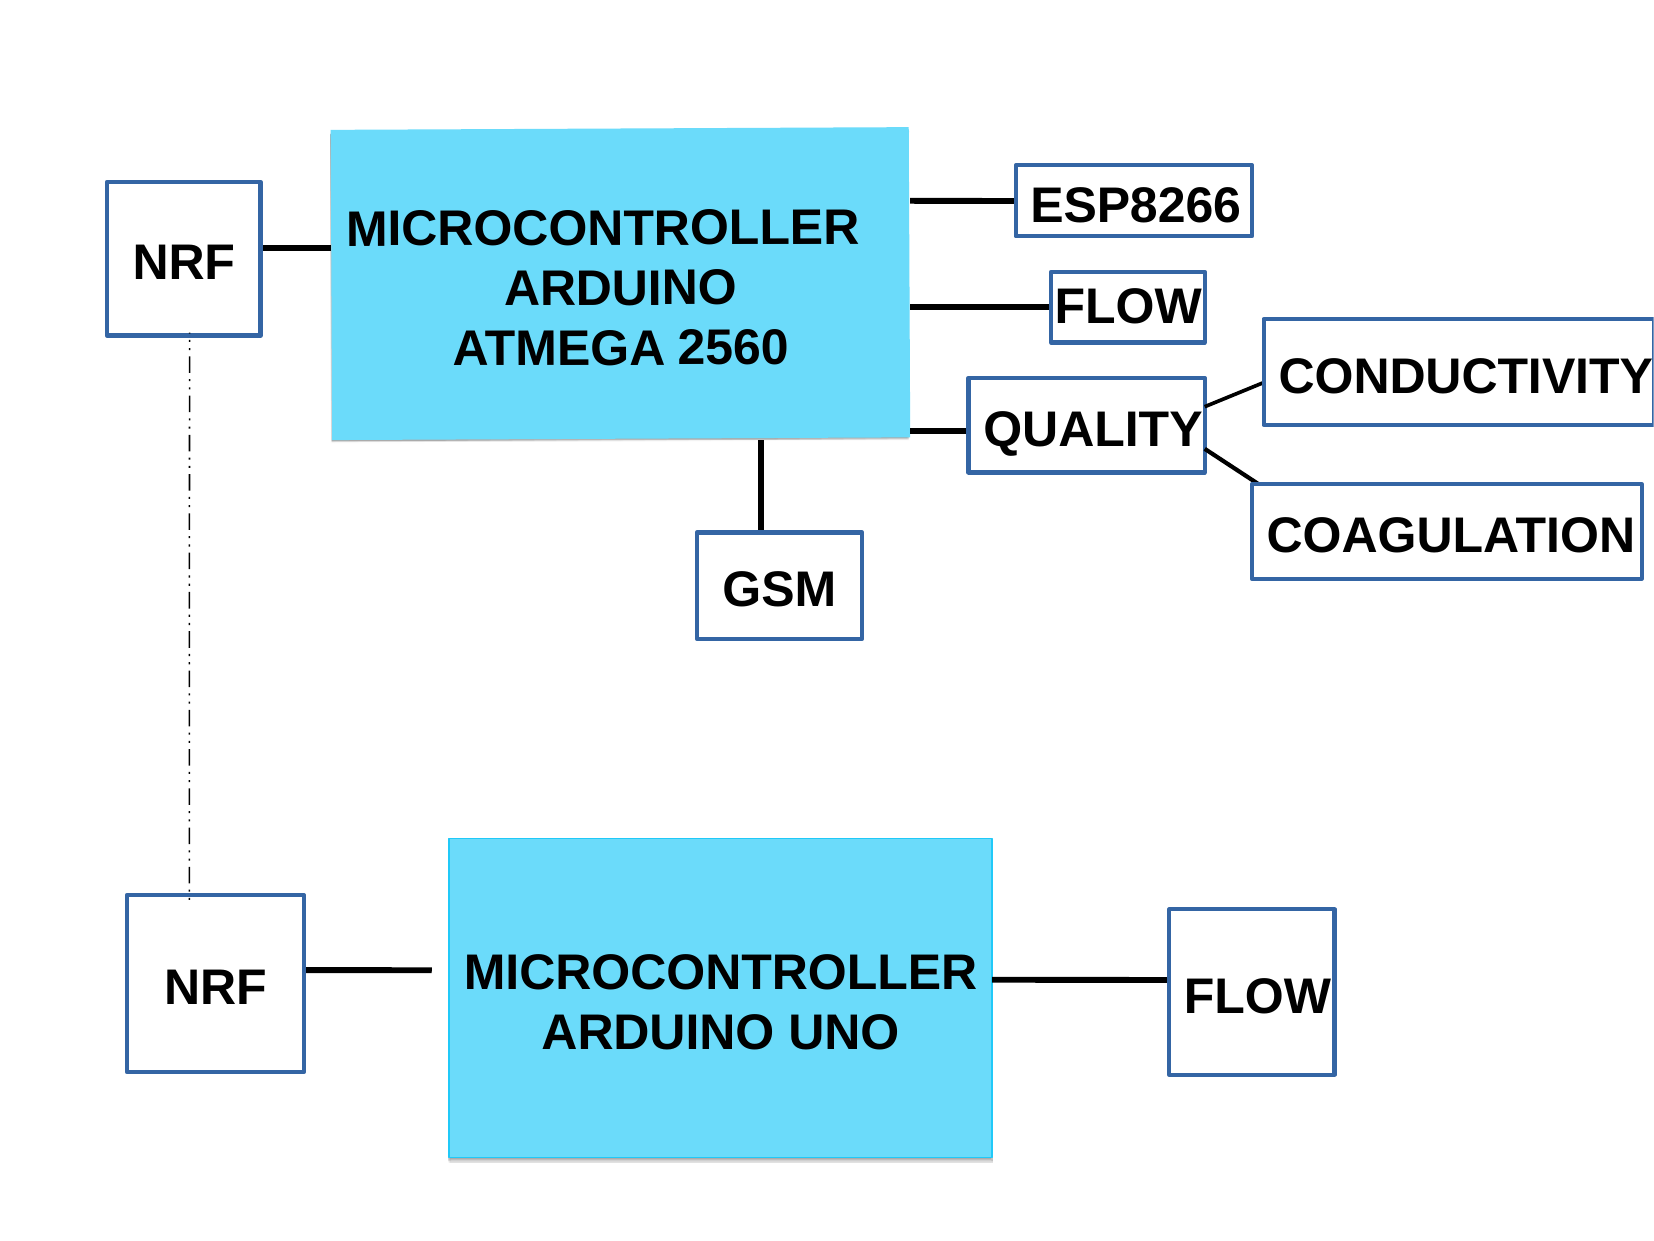

MICROCONTROLLER
ARDUINO
ATMEGA 2560
ESP8266
NRF
FLOW
CONDUCTIVITY
QUALITY
COAGULATION
GSM
MICROCONTROLLER
ARDUINO UNO
NRF
FLOW